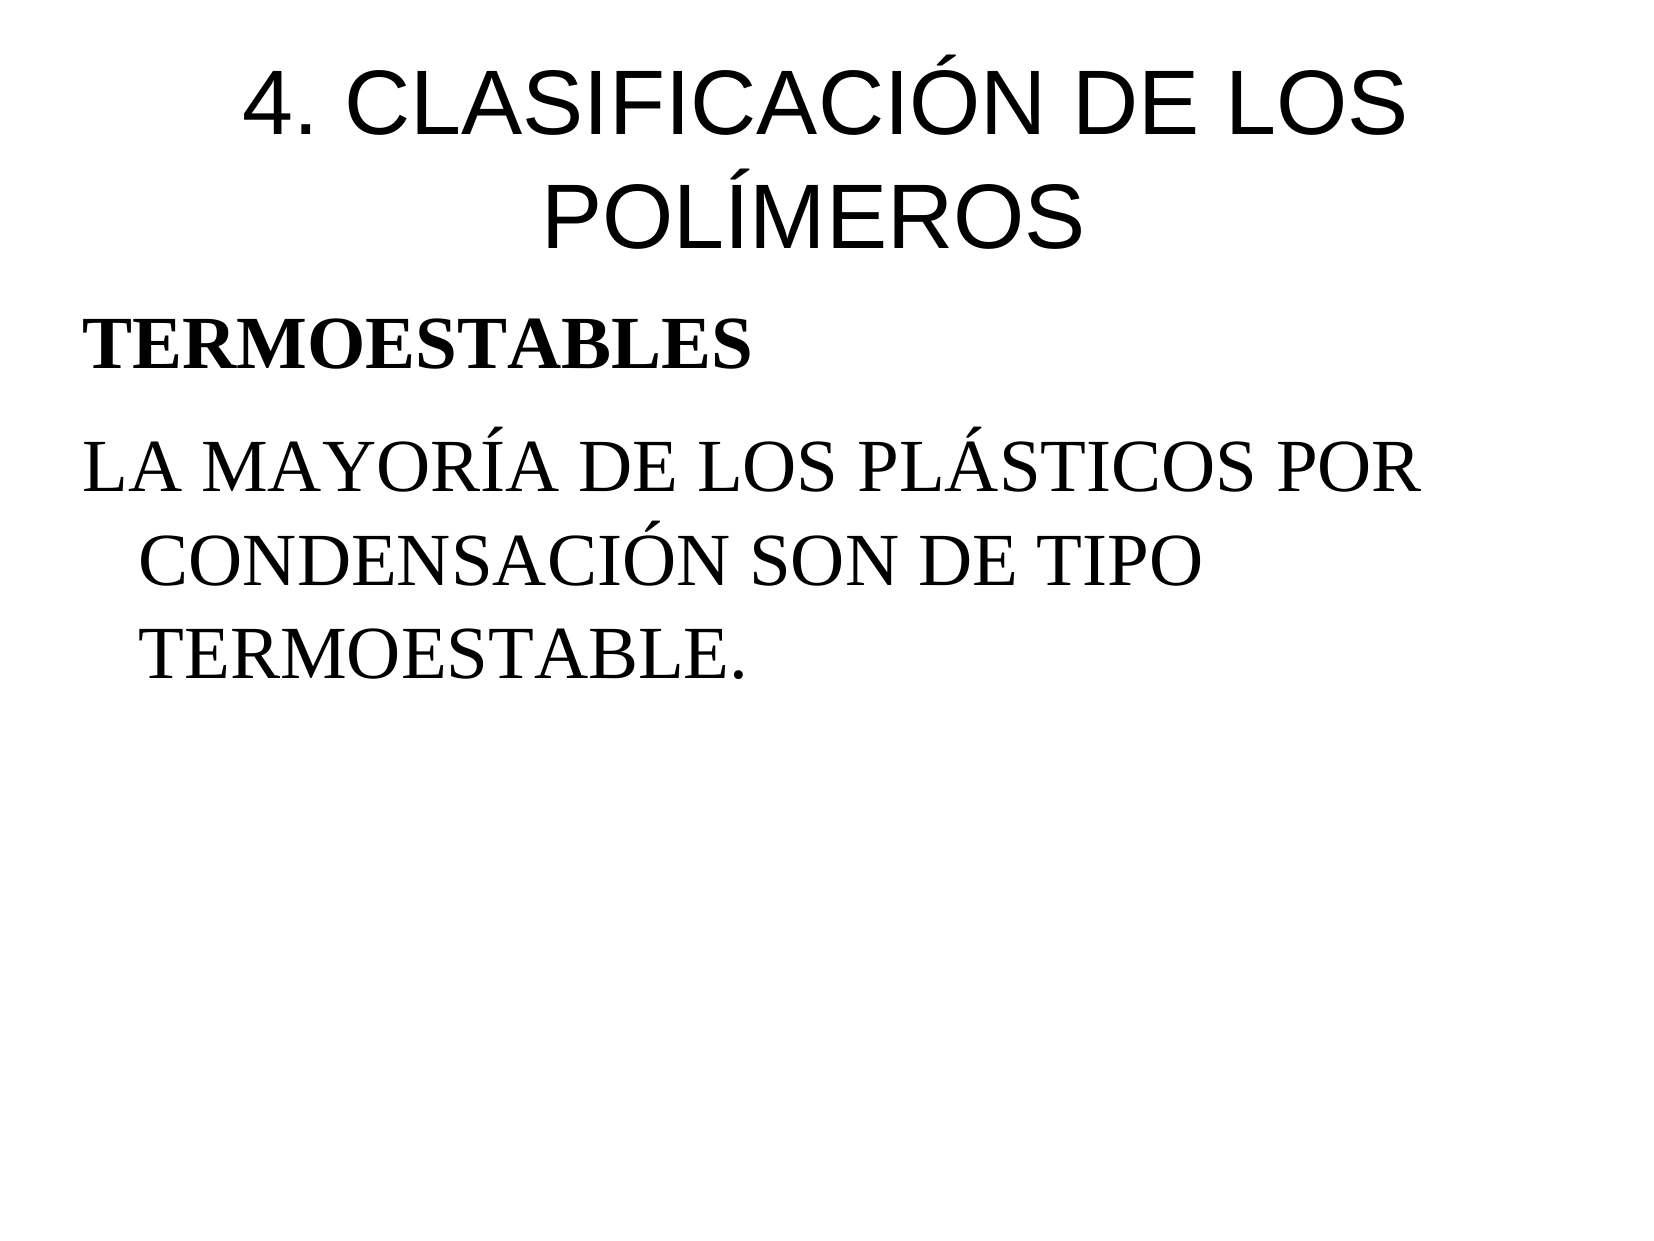

# 4. CLASIFICACIÓN DE LOS POLÍMEROS
TERMOESTABLES
LA MAYORÍA DE LOS PLÁSTICOS POR CONDENSACIÓN SON DE TIPO TERMOESTABLE.